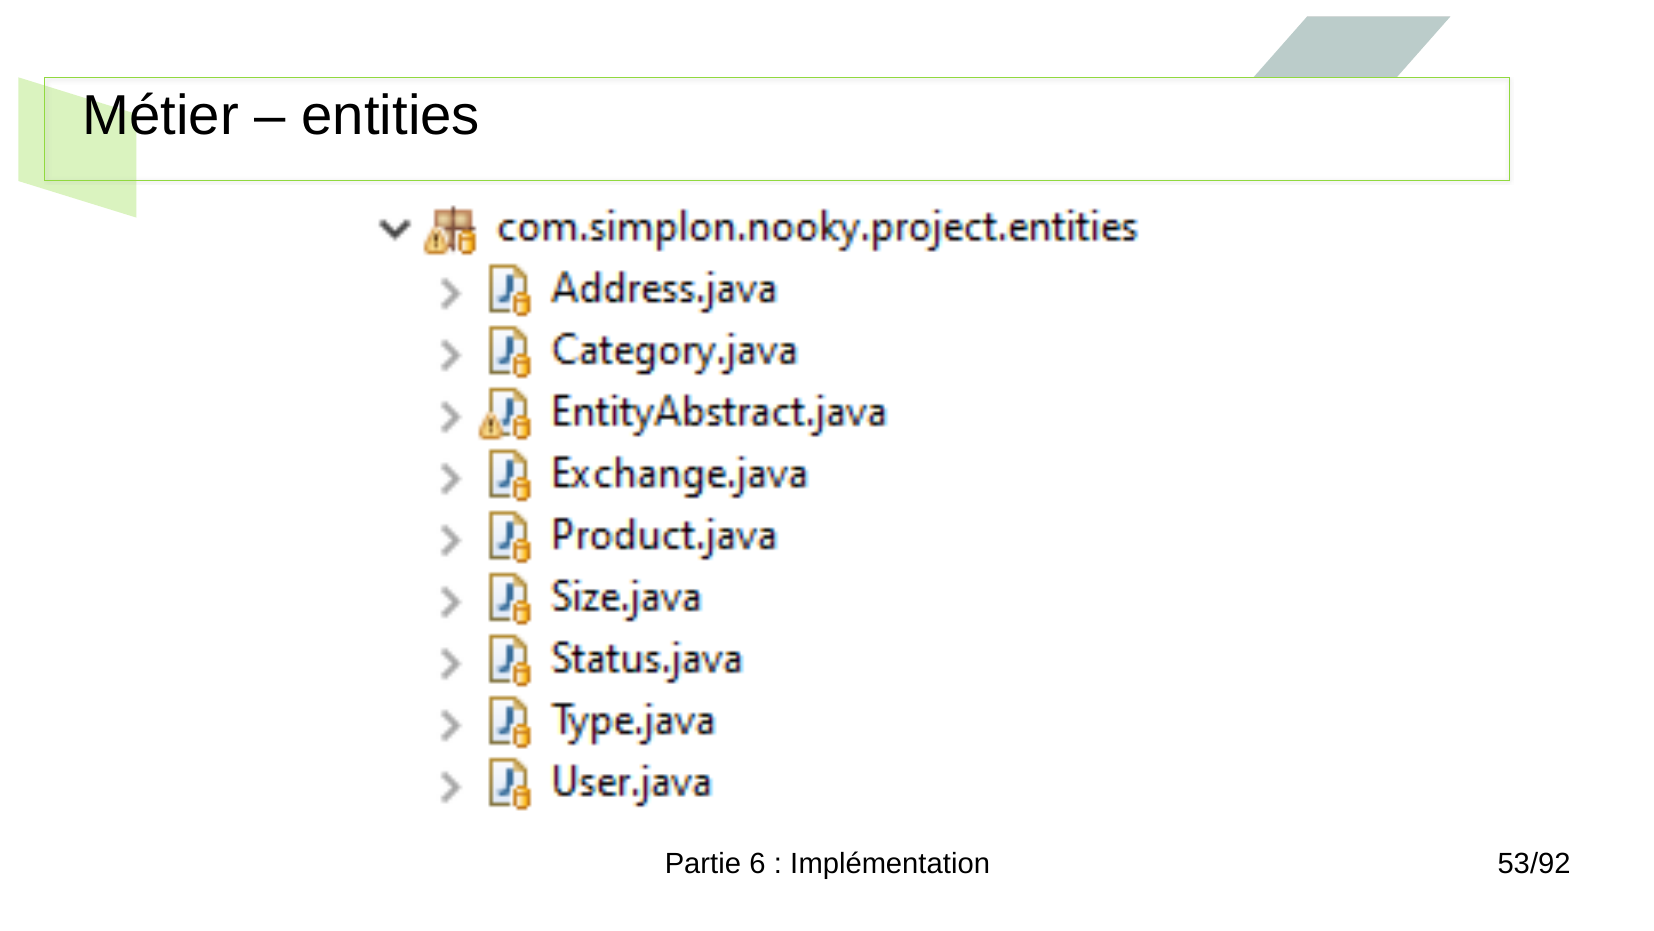

# Métier – entities
Partie 6 : Implémentation
53